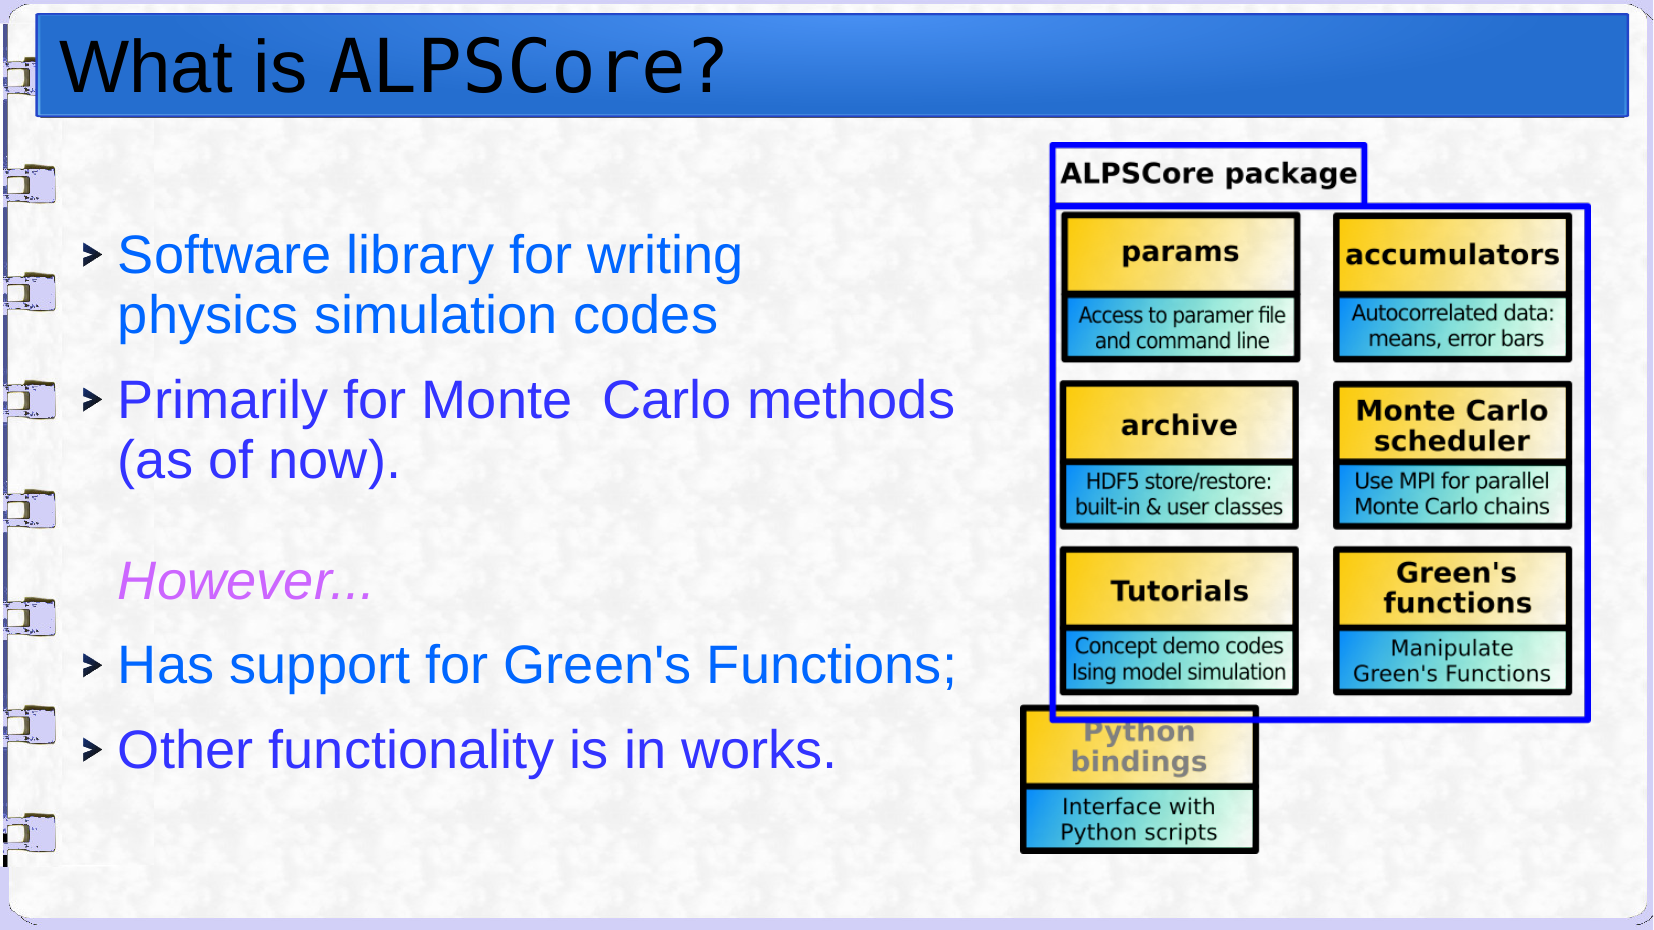

# What is ALPSCore?
Software library for writing
physics simulation codes
Primarily for Monte Carlo methods
(as of now).
However...
Has support for Green's Functions;
Other functionality is in works.